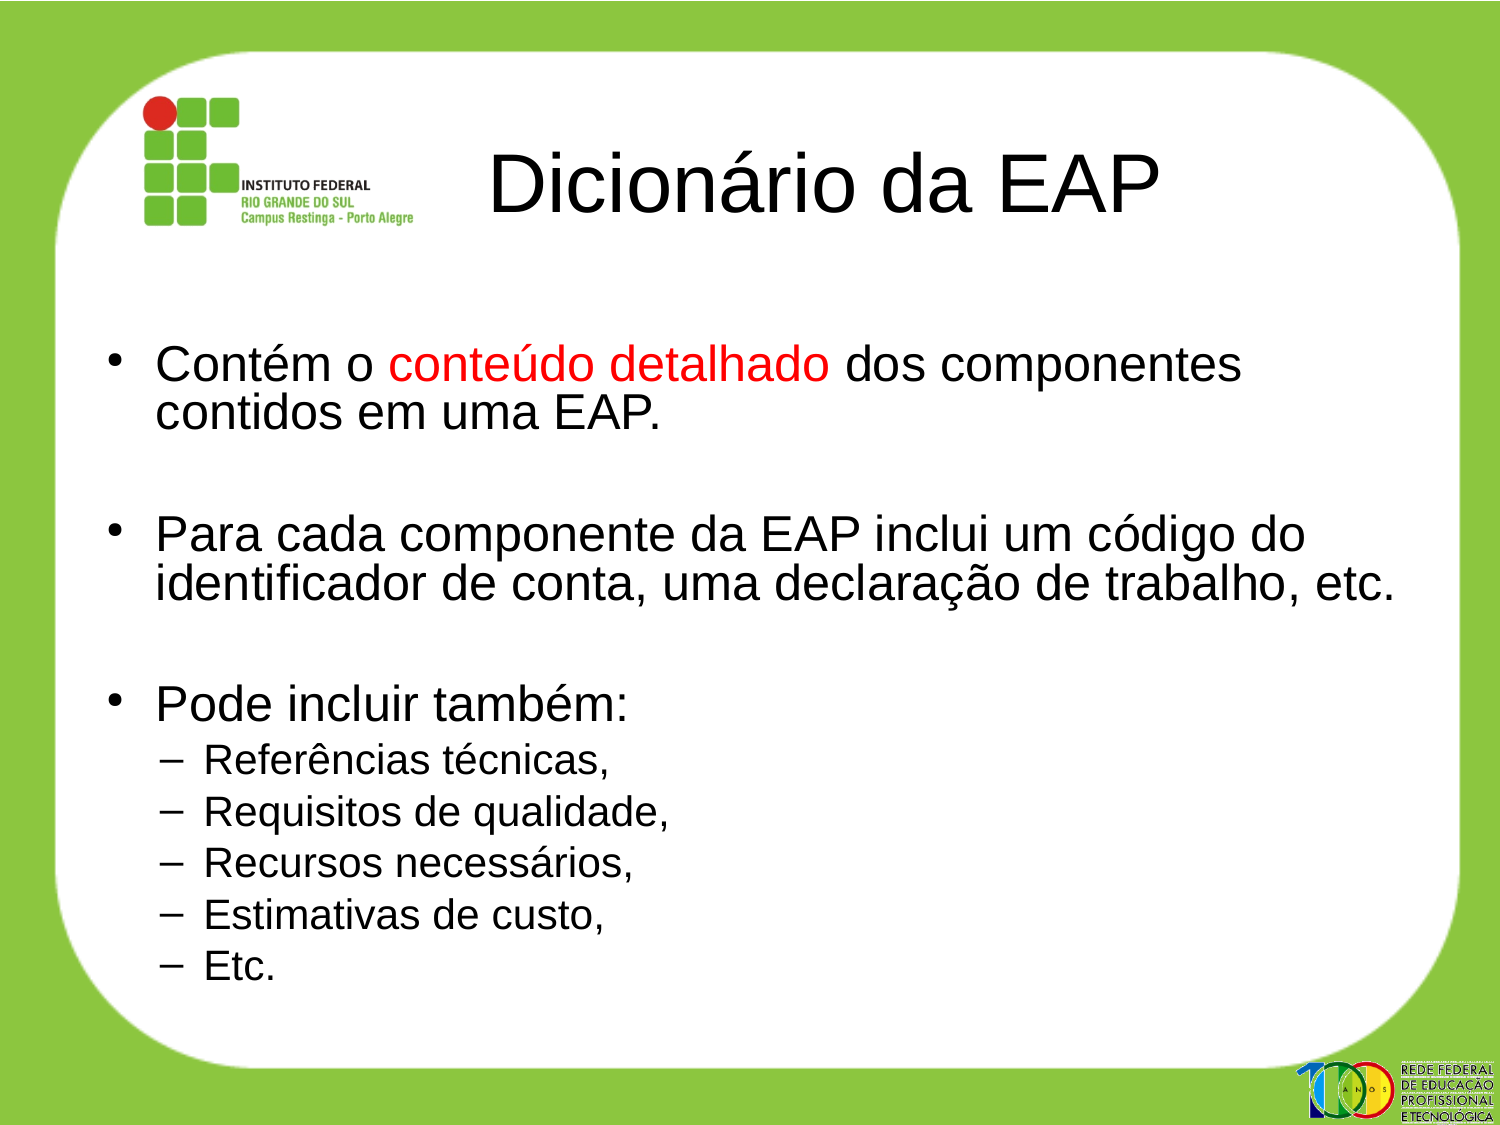

# Dicionário da EAP
Contém o conteúdo detalhado dos componentes contidos em uma EAP.
Para cada componente da EAP inclui um código do identificador de conta, uma declaração de trabalho, etc.
Pode incluir também:
Referências técnicas,
Requisitos de qualidade,
Recursos necessários,
Estimativas de custo,
Etc.